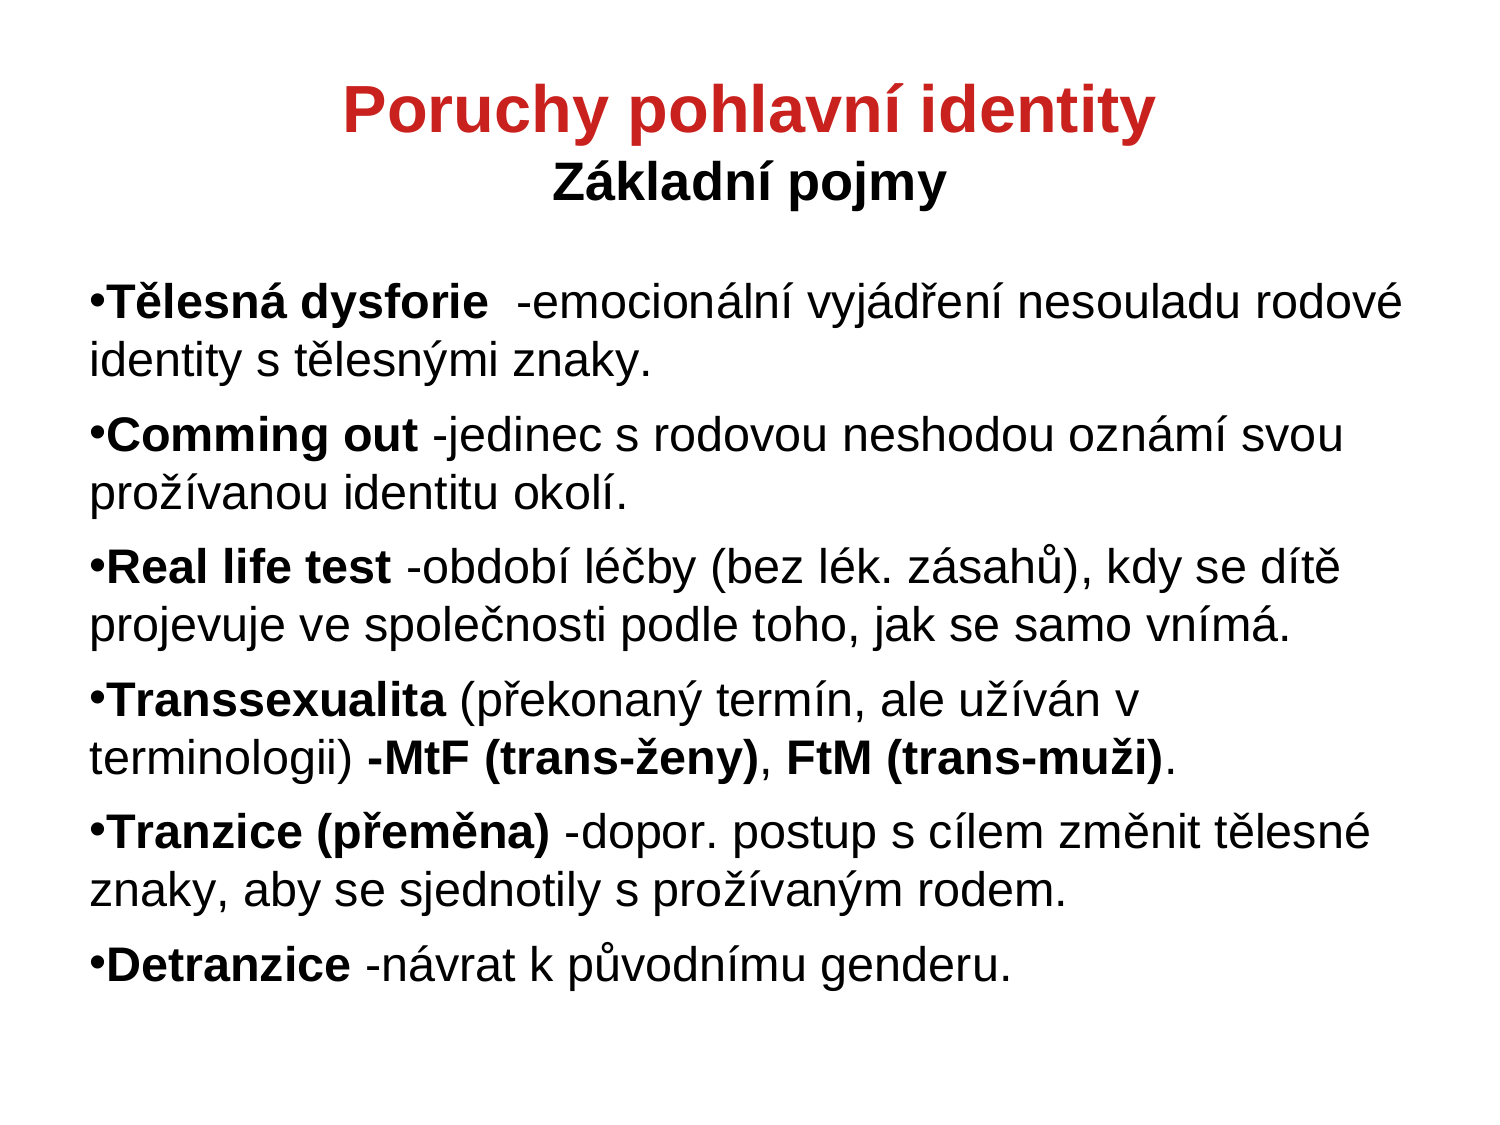

# Poruchy pohlavní identity Základní pojmy
Tělesná dysforie -emocionální vyjádření nesouladu rodové identity s tělesnými znaky.
Comming out -jedinec s rodovou neshodou oznámí svou prožívanou identitu okolí.
Real life test -období léčby (bez lék. zásahů), kdy se dítě projevuje ve společnosti podle toho, jak se samo vnímá.
Transsexualita (překonaný termín, ale užíván v terminologii) -MtF (trans-ženy), FtM (trans-muži).
Tranzice (přeměna) -dopor. postup s cílem změnit tělesné znaky, aby se sjednotily s prožívaným rodem.
Detranzice -návrat k původnímu genderu.